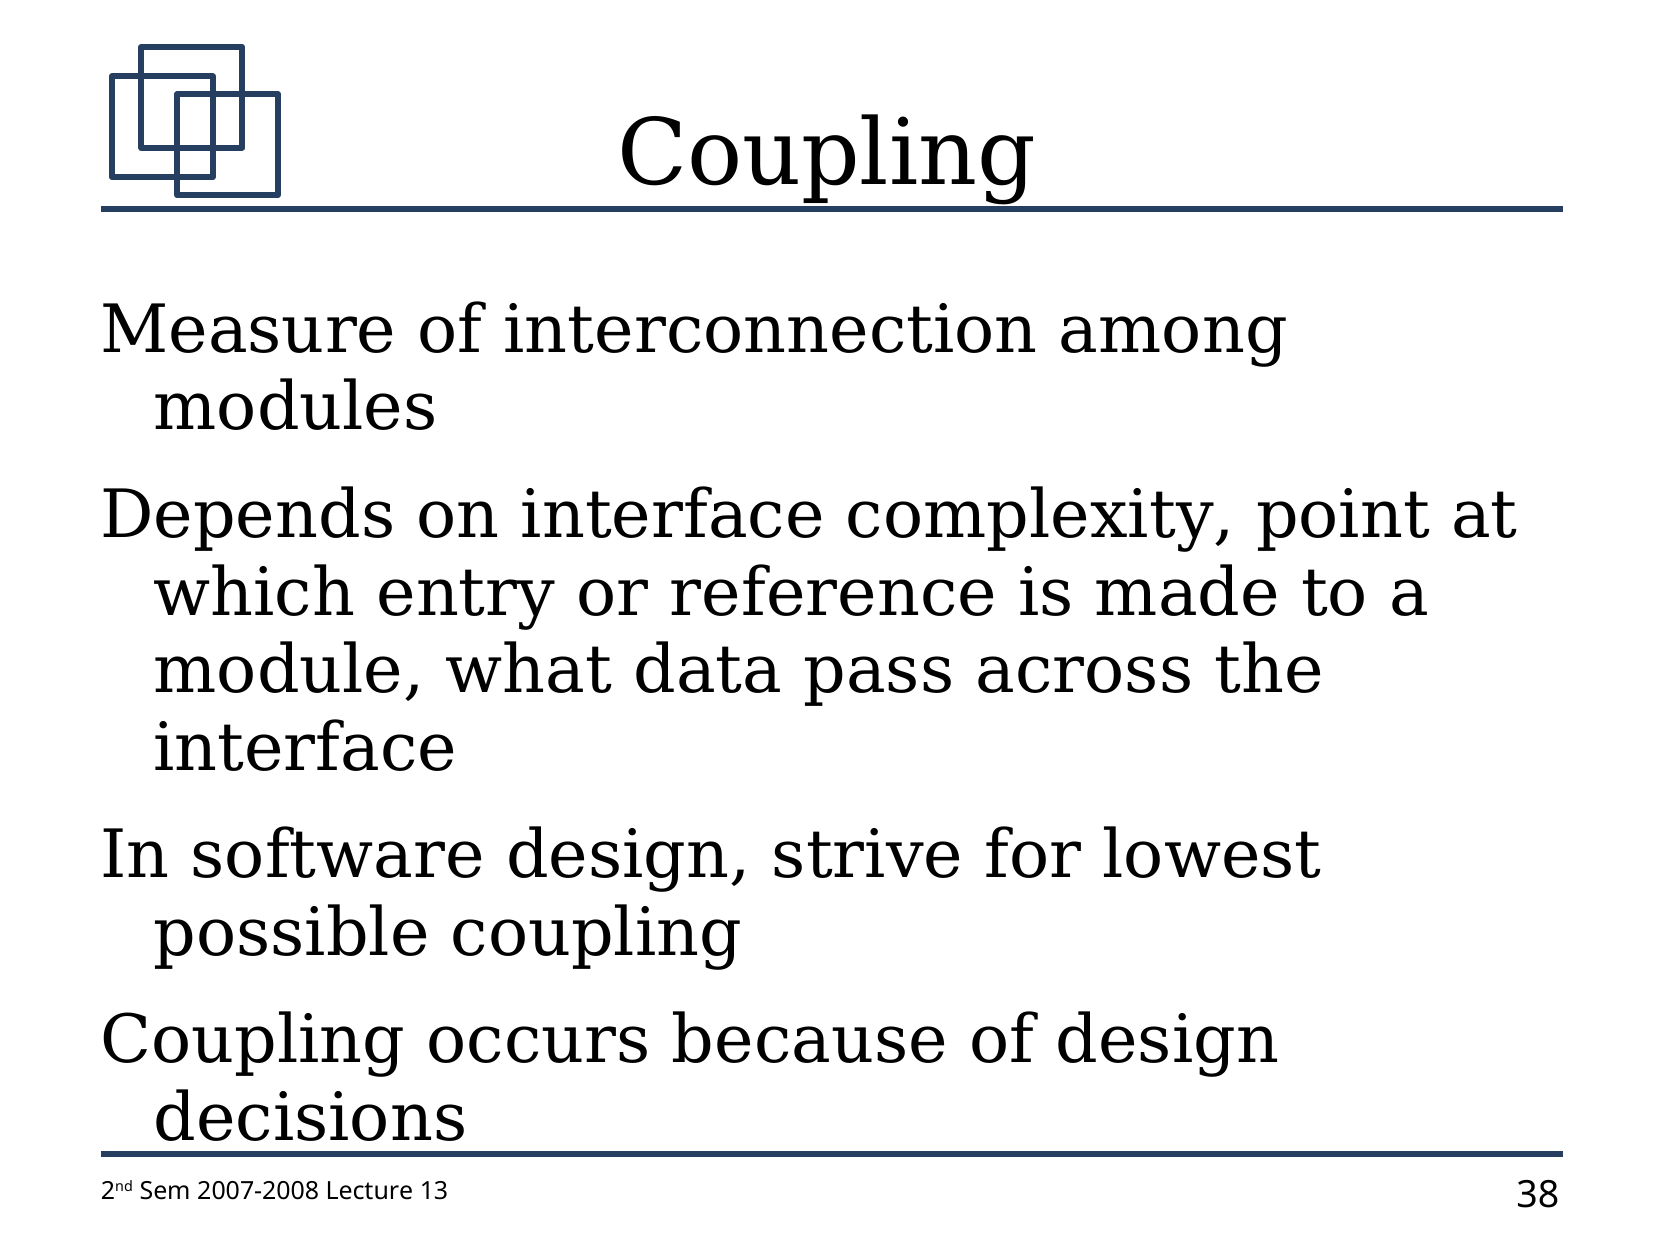

# Coupling
Measure of interconnection among modules
Depends on interface complexity, point at which entry or reference is made to a module, what data pass across the interface
In software design, strive for lowest possible coupling
Coupling occurs because of design decisions